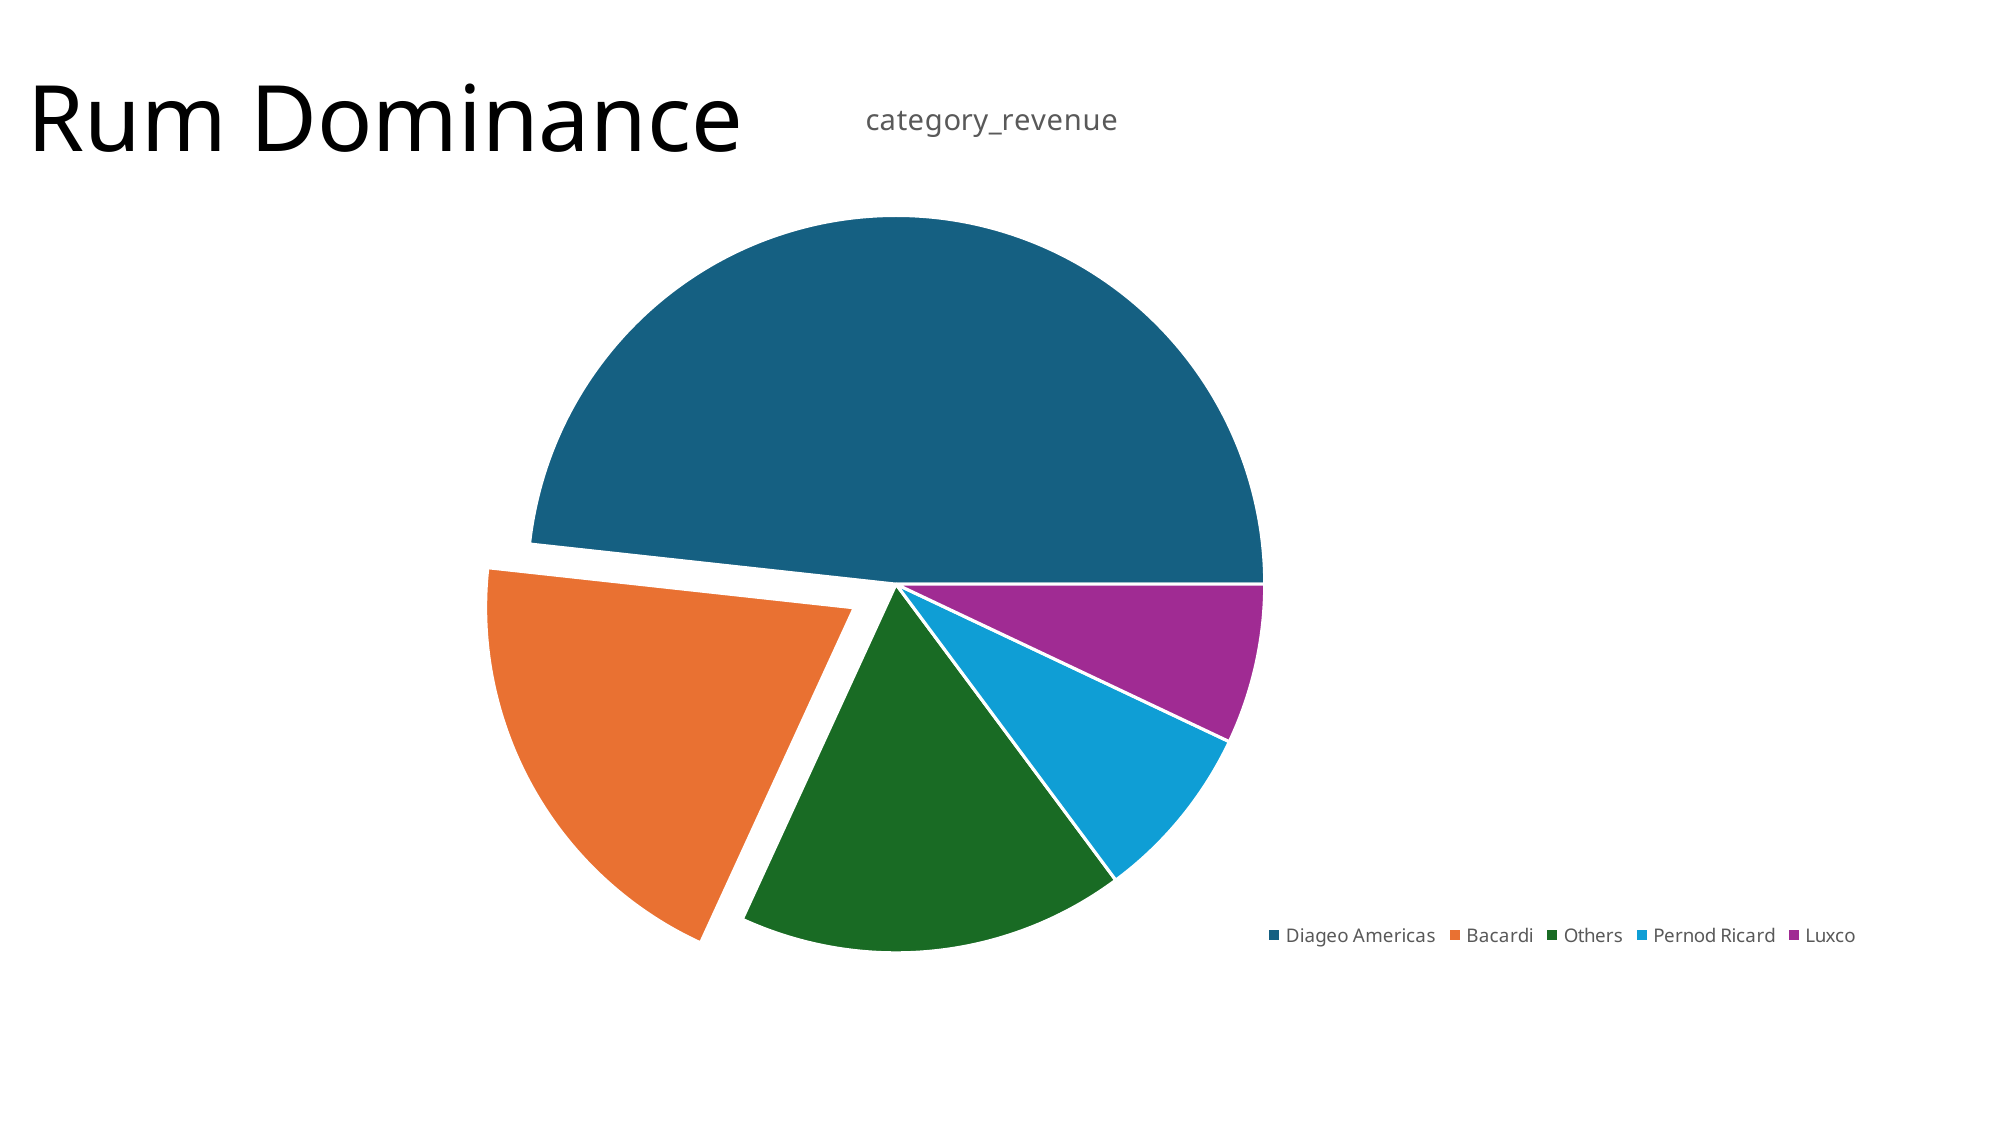

# Rum Dominance
### Chart: category_revenue
| Category | category_revenue |
|---|---|
| Diageo Americas | 25641733.16 |
| Bacardi | 10566827.36 |
| Others | 9036864.36 |
| Pernod Ricard | 4148866.69 |
| Luxco | 3732361.62 |